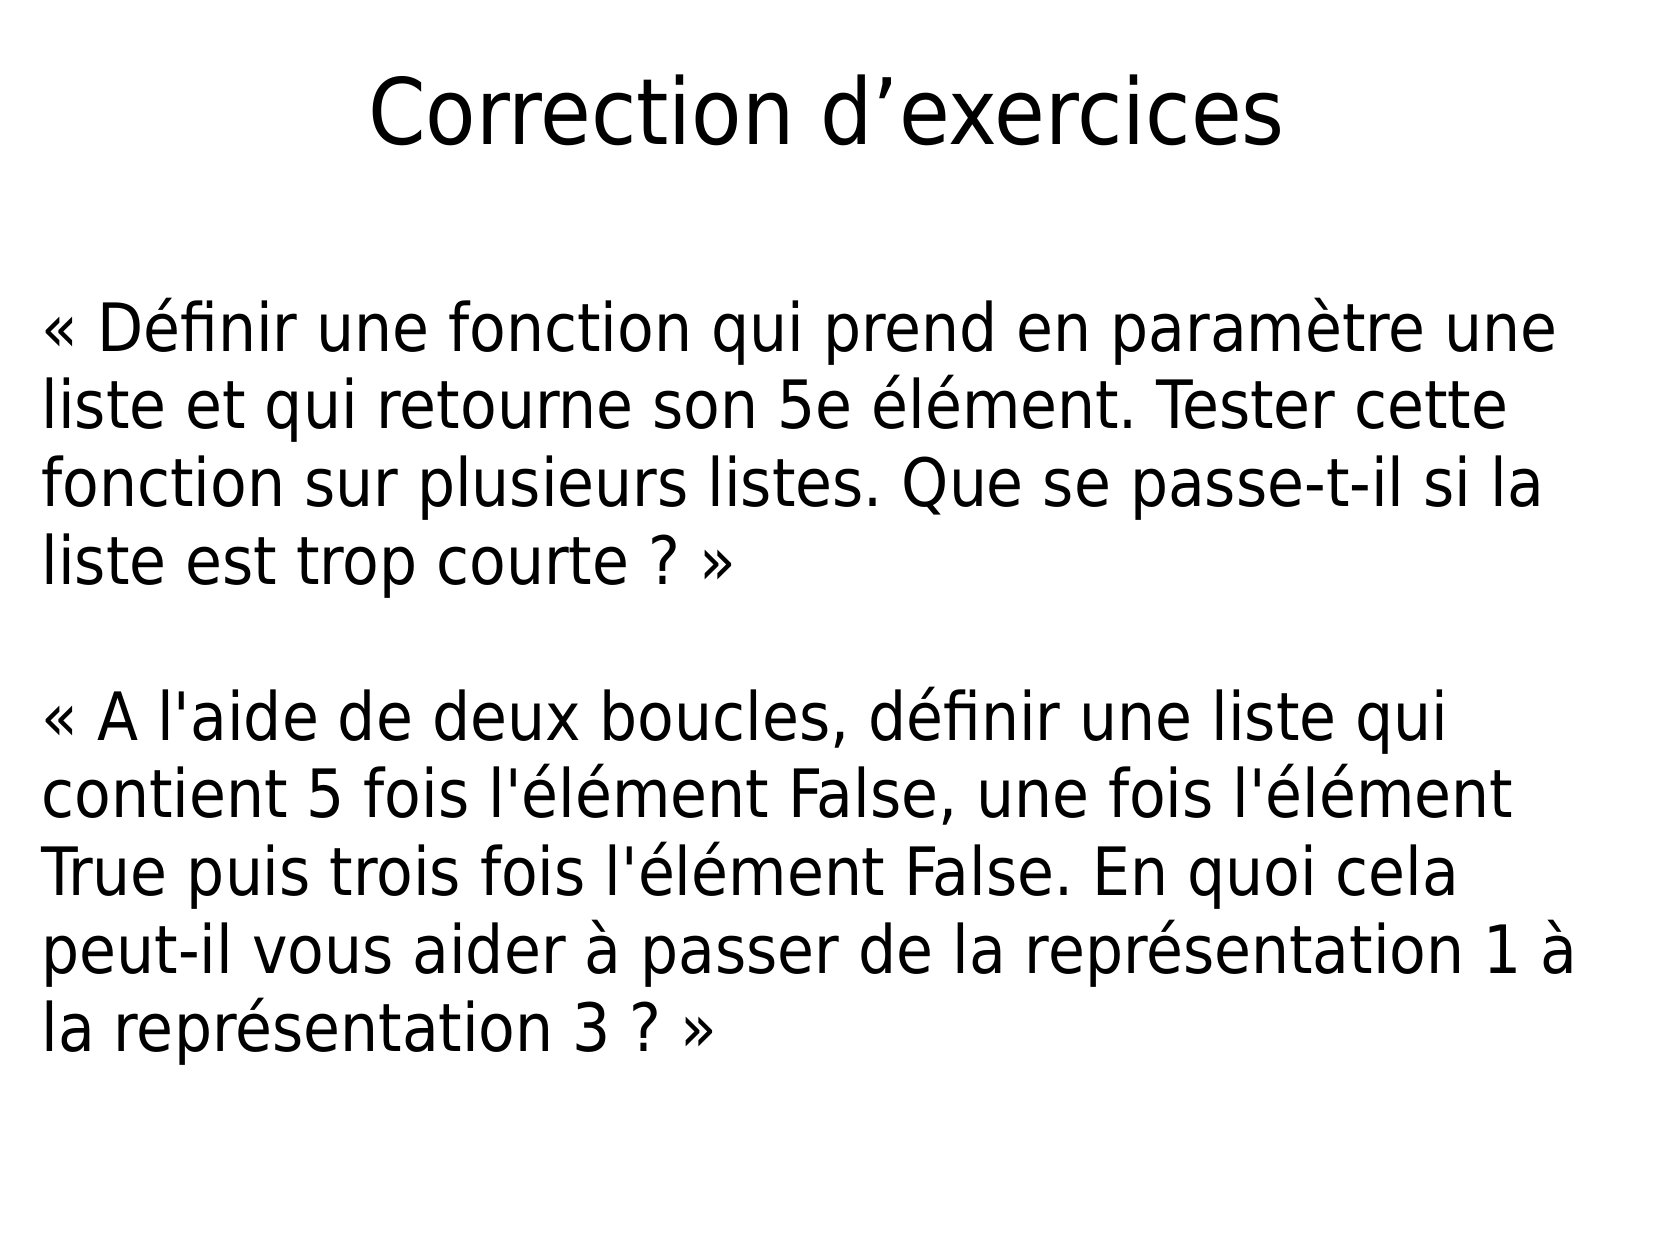

# Correction d’exercices
« Définir une fonction qui prend en paramètre une liste et qui retourne son 5e élément. Tester cette fonction sur plusieurs listes. Que se passe-t-il si la liste est trop courte ? »
« A l'aide de deux boucles, définir une liste qui contient 5 fois l'élément False, une fois l'élément True puis trois fois l'élément False. En quoi cela peut-il vous aider à passer de la représentation 1 à la représentation 3 ? »